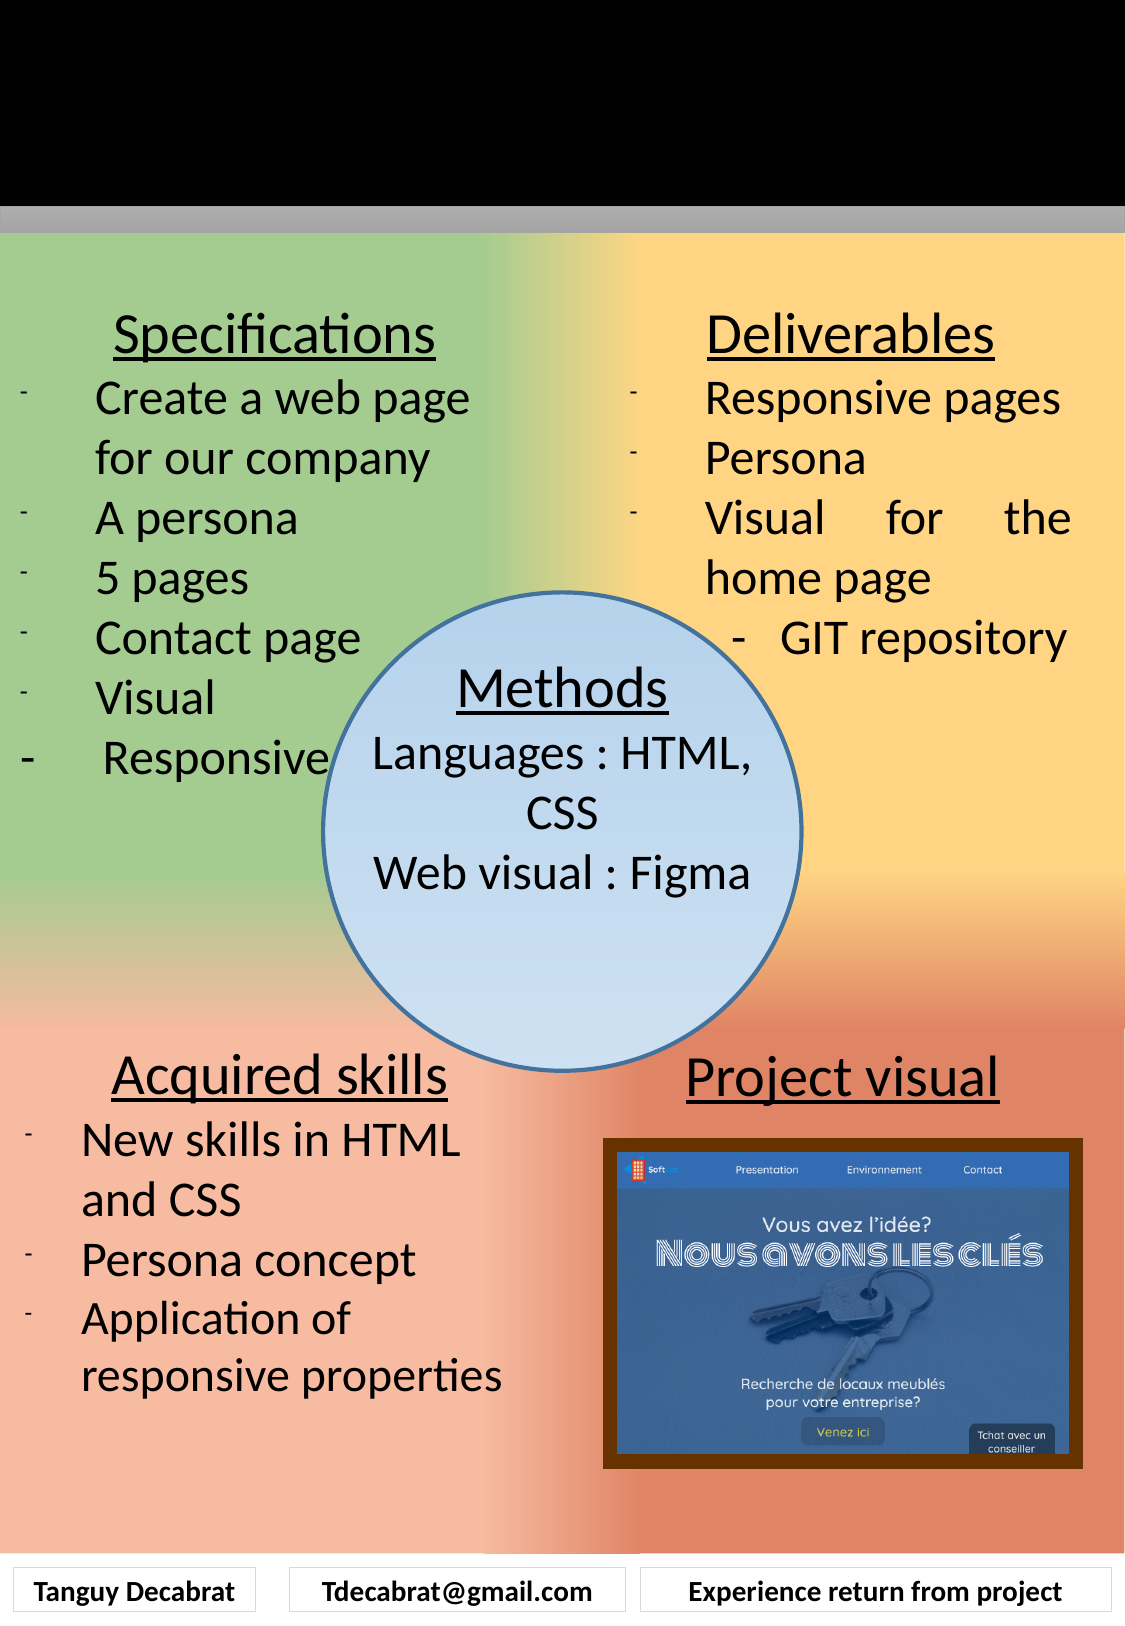

RETEX
Project – Web page creation
Specifications
Create a web page for our company
A persona
5 pages
Contact page
Visual
- Responsive
Deliverables
Responsive pages
Persona
Visual for the home page
 - GIT repository
Methods
Languages : HTML,
CSS
Web visual : Figma
Acquired skills
New skills in HTML and CSS
Persona concept
Application of responsive properties
Project visual
Tanguy Decabrat
Tdecabrat@gmail.com
Experience return from project